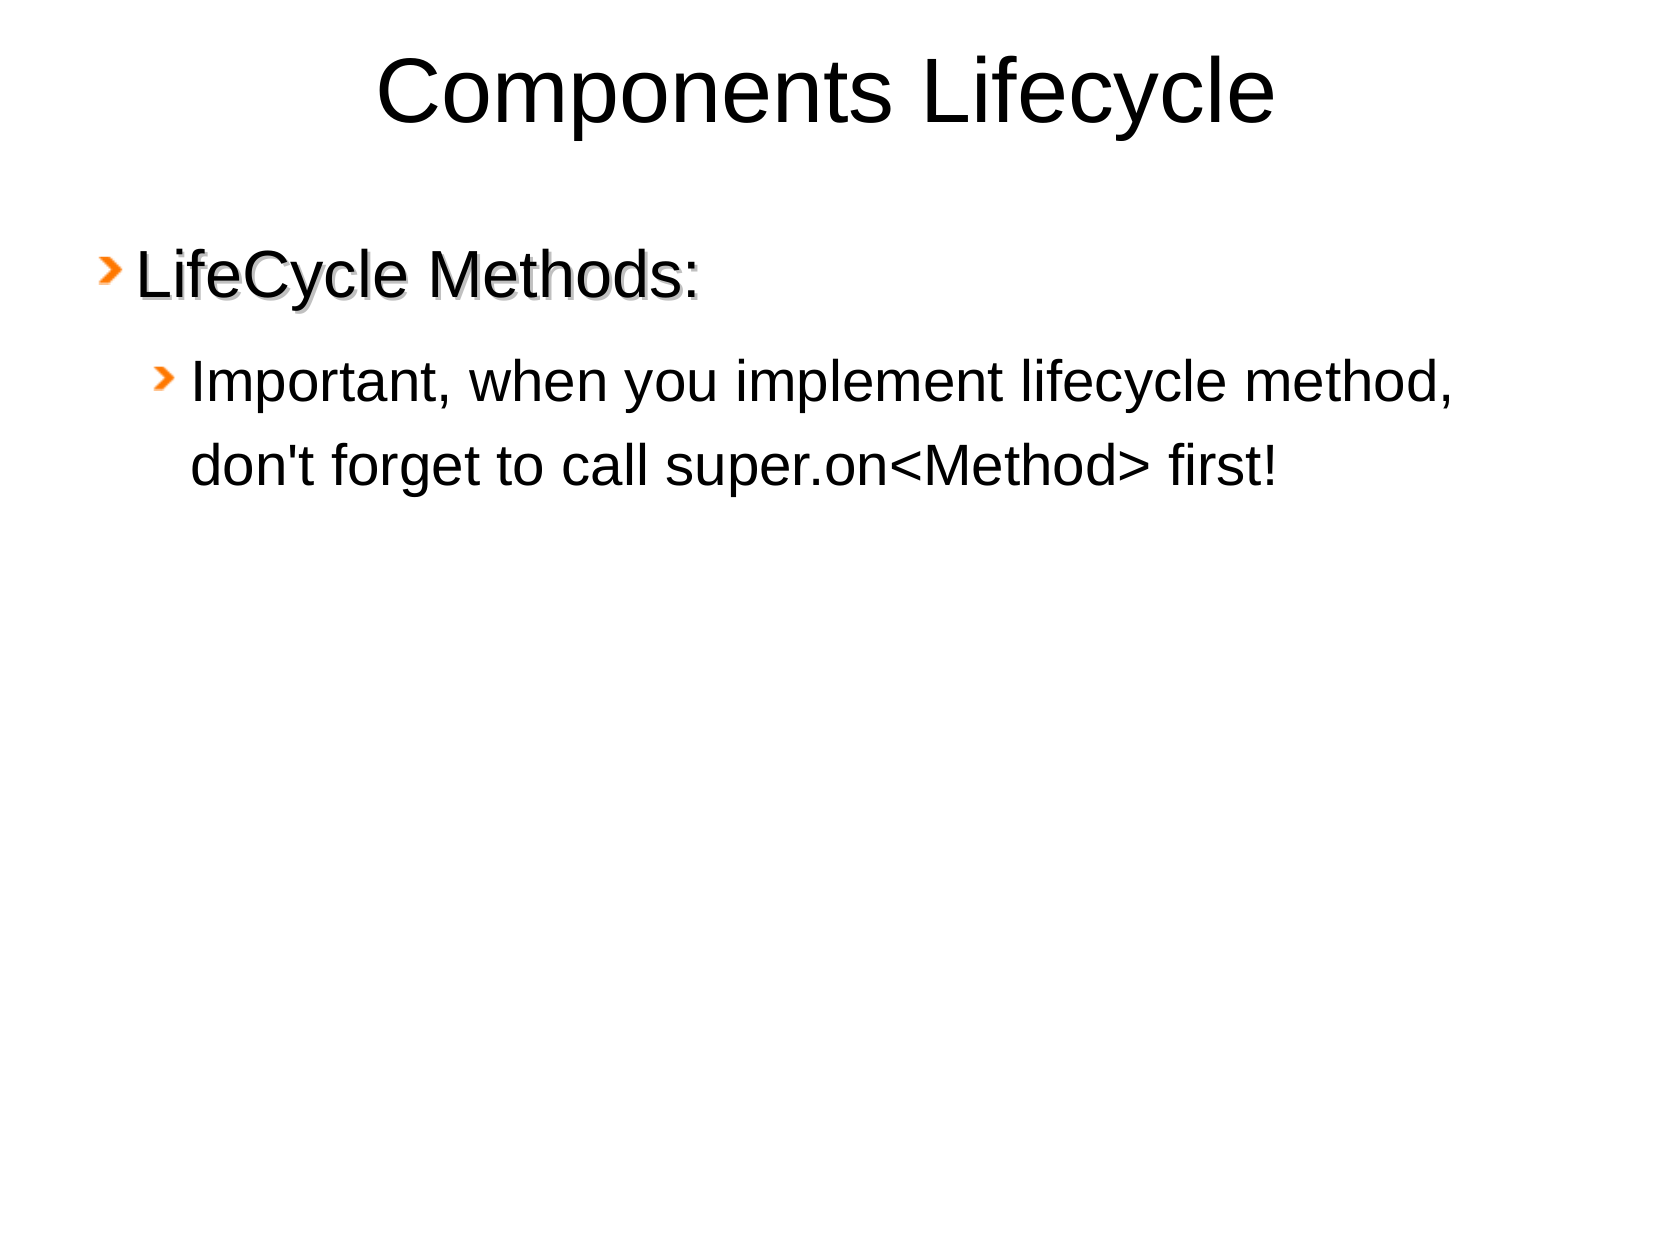

# Components Lifecycle
LifeCycle Methods:
Important, when you implement lifecycle method, don't forget to call super.on<Method> first!